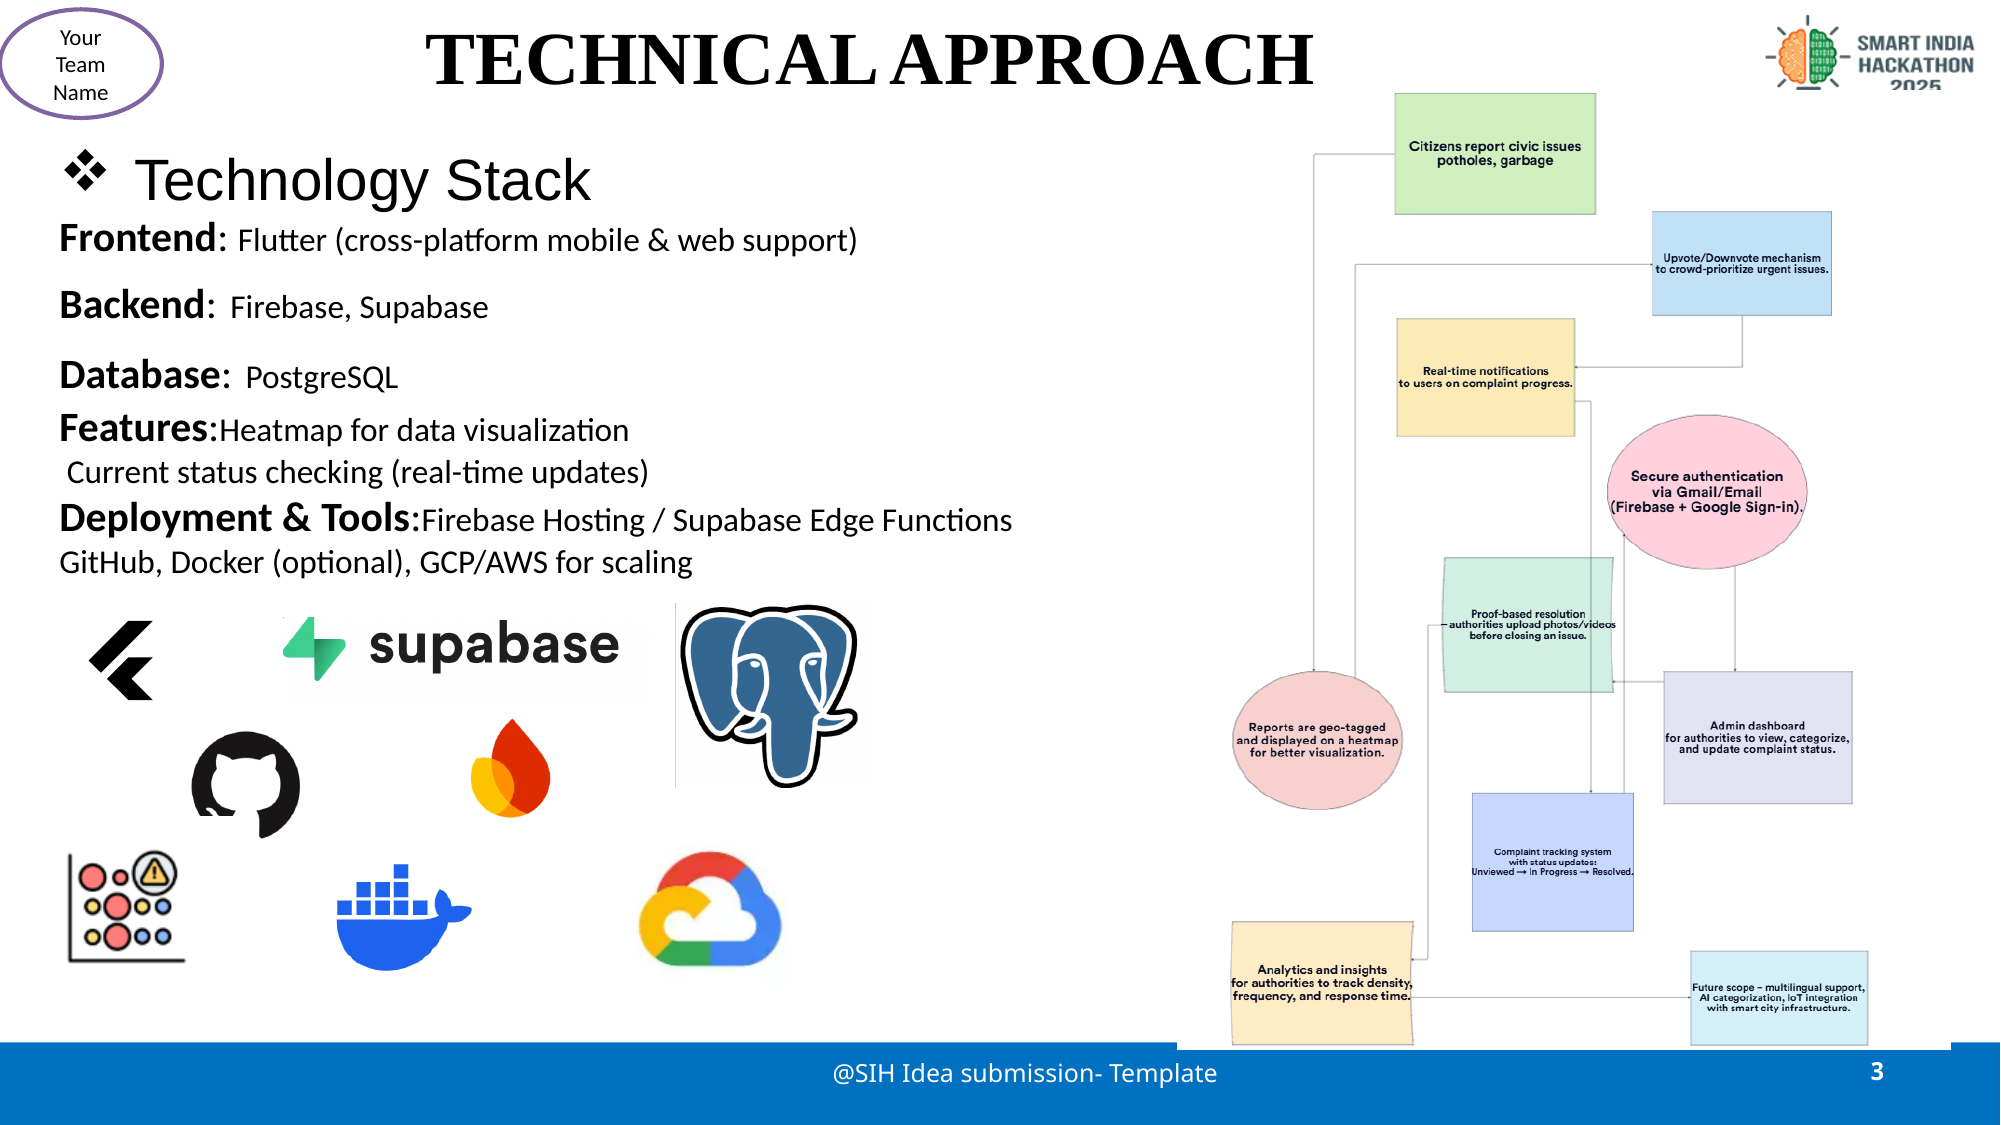

# TECHNICAL APPROACH
Your Team Name
Technology Stack
Frontend: Flutter (cross-platform mobile & web support)
Backend: Firebase, Supabase
Database: PostgreSQL
Features:Heatmap for data visualization
 Current status checking (real-time updates)
Deployment & Tools:Firebase Hosting / Supabase Edge Functions
GitHub, Docker (optional), GCP/AWS for scaling
@SIH Idea submission- Template